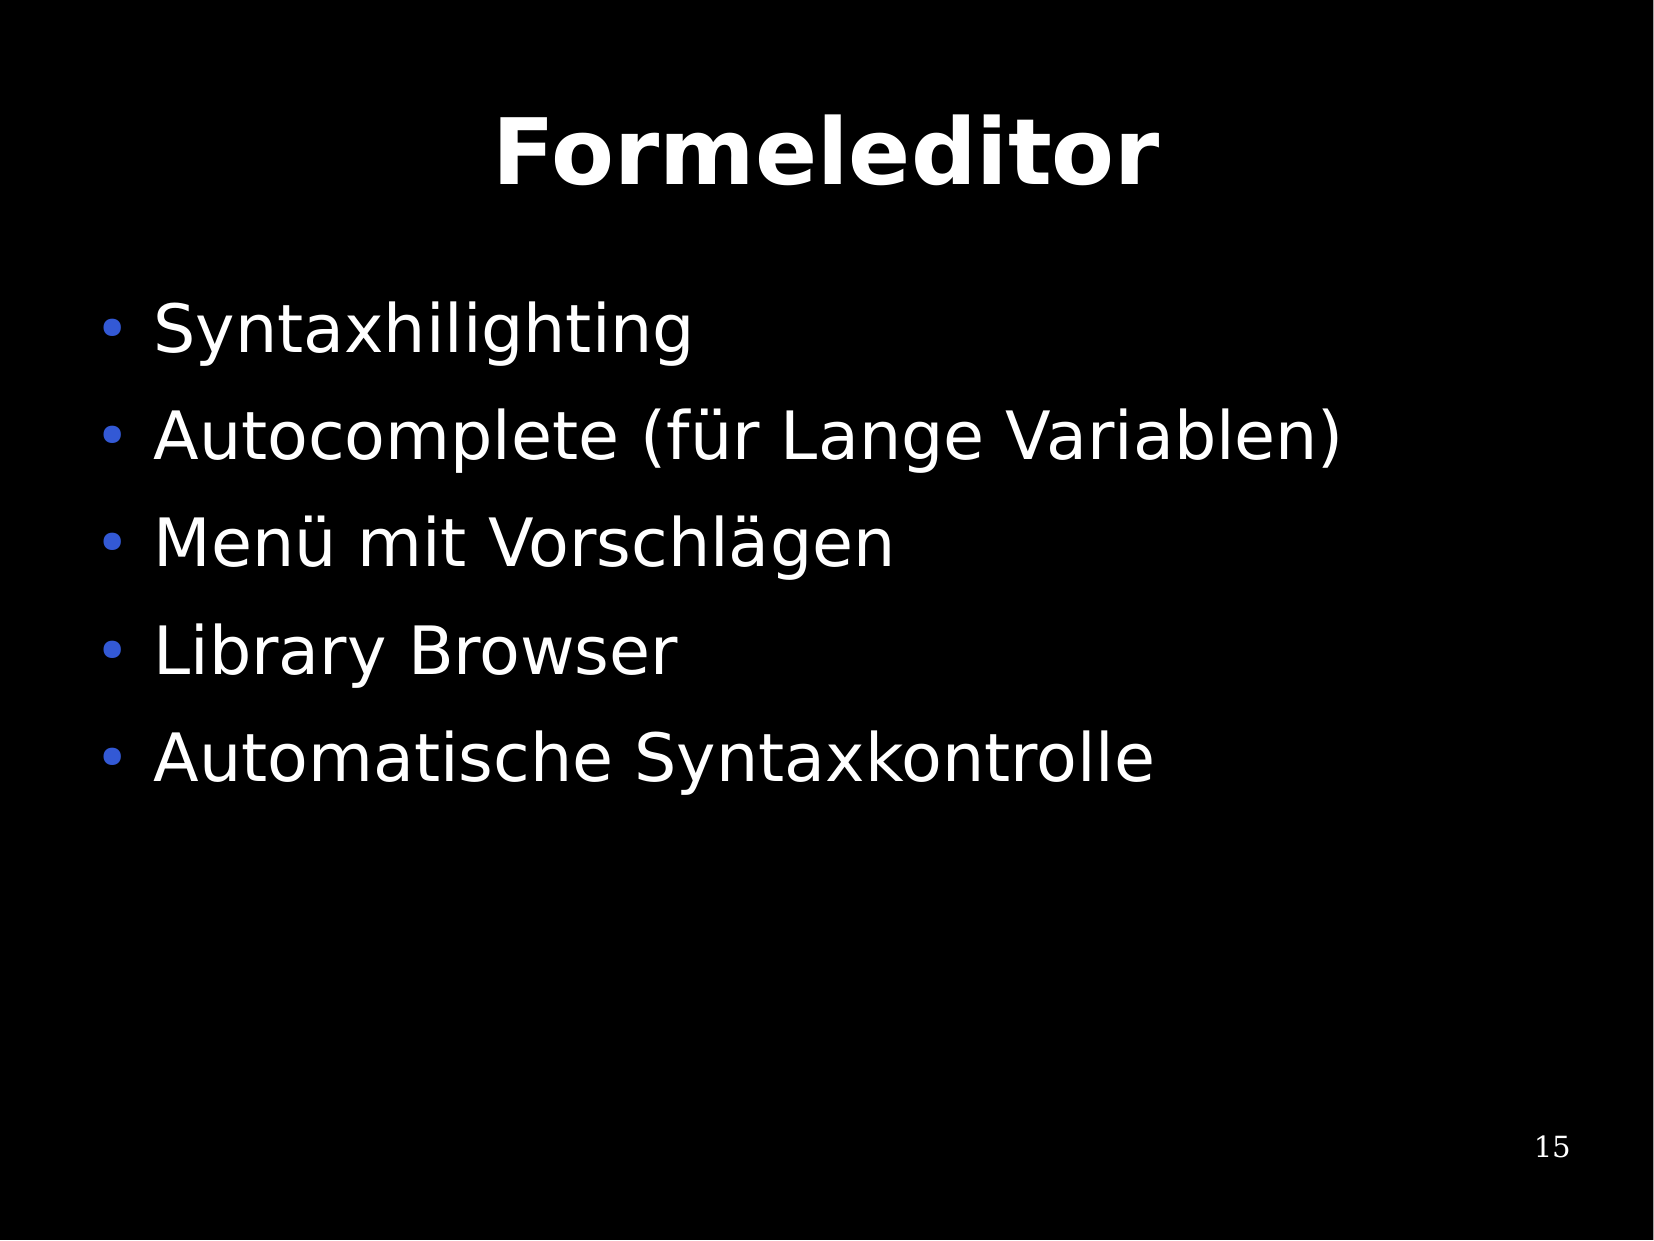

# Formeleditor
Syntaxhilighting
Autocomplete (für Lange Variablen)
Menü mit Vorschlägen
Library Browser
Automatische Syntaxkontrolle
15